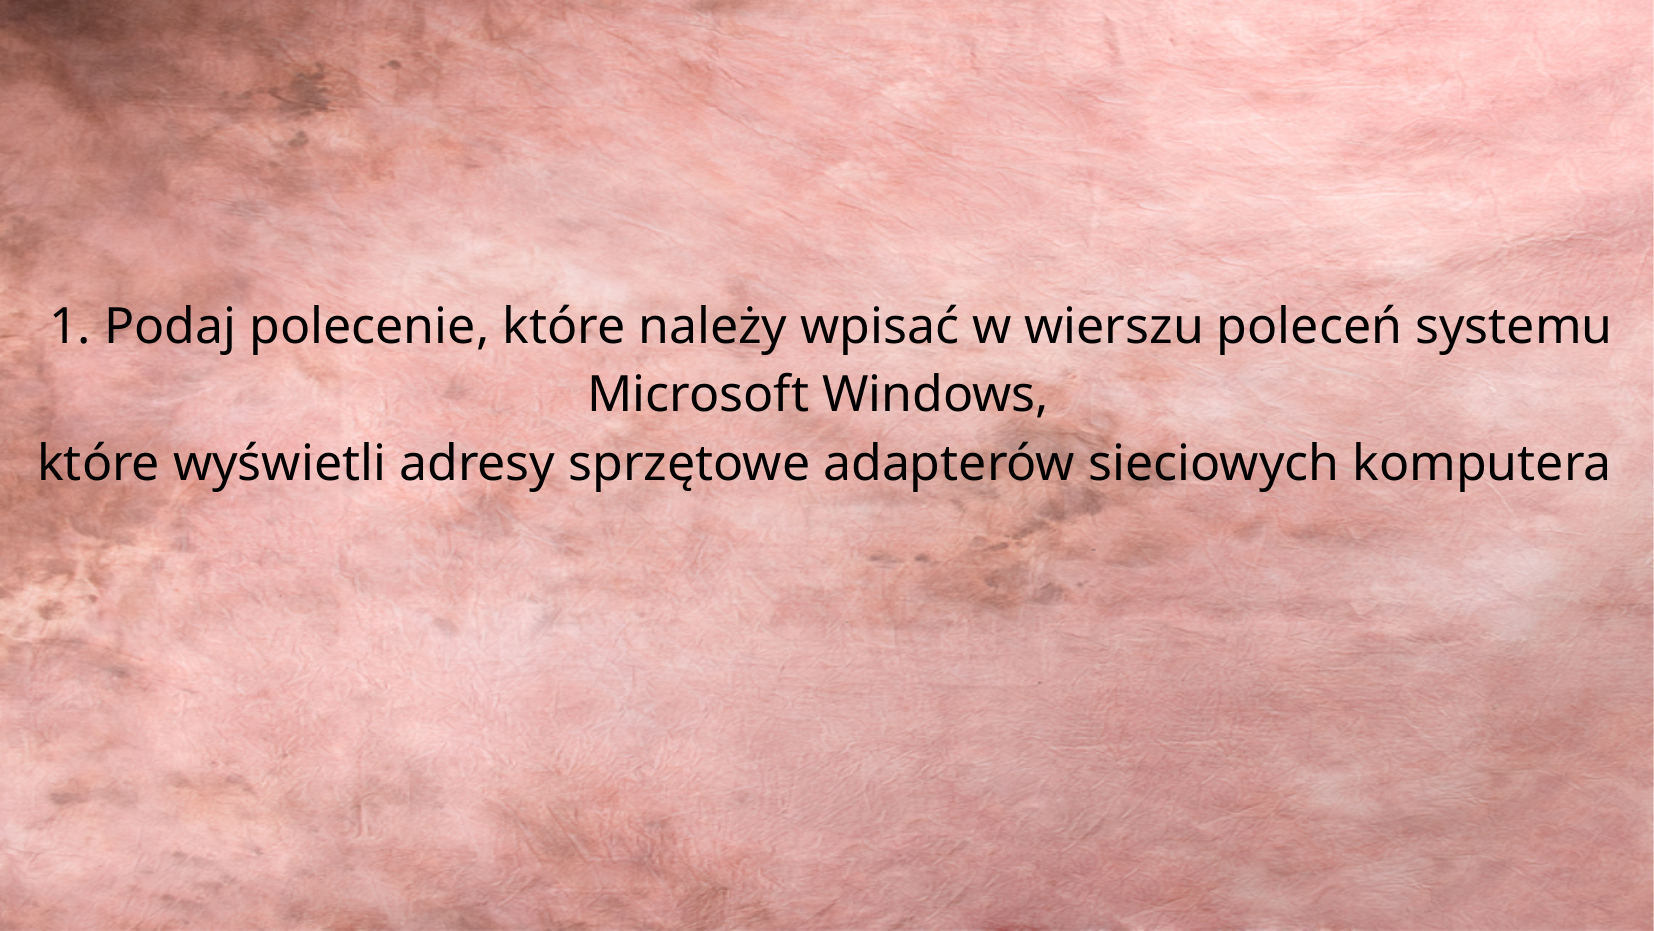

# 1. Podaj polecenie, które należy wpisać w wierszu poleceń systemu Microsoft Windows, które wyświetli adresy sprzętowe adapterów sieciowych komputera